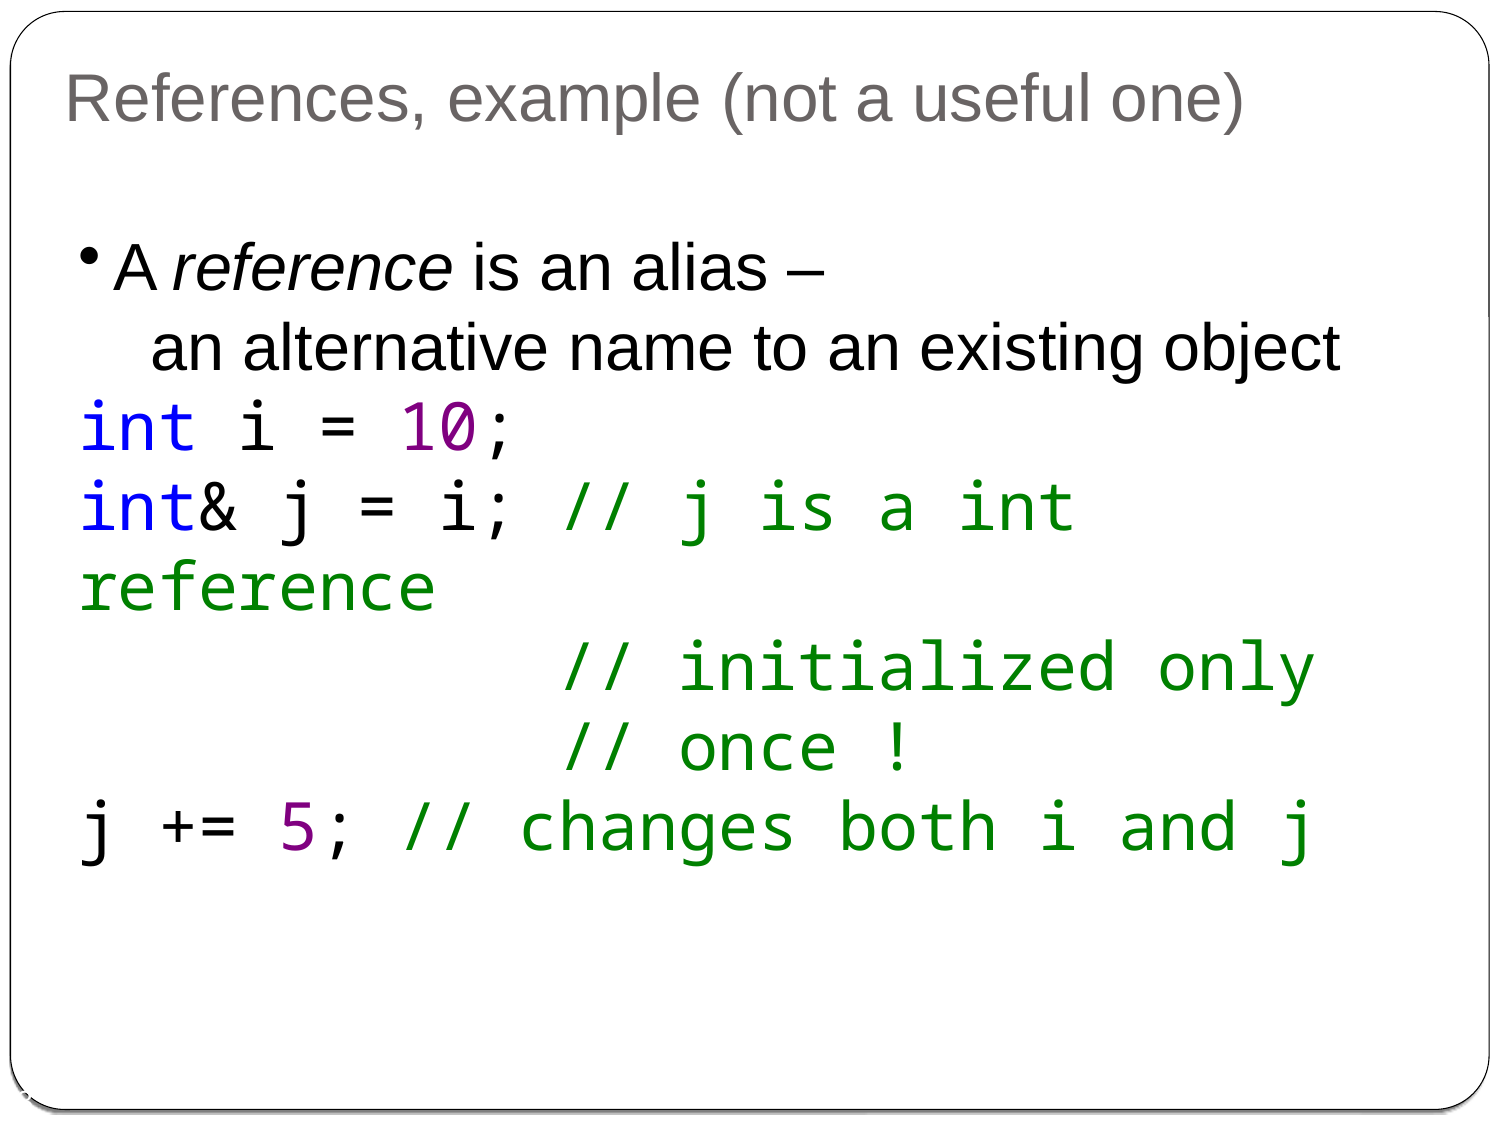

# References, example (not a useful one)
A reference is an alias –
 an alternative name to an existing object
int i = 10;
int& j = i; // j is a int reference
 // initialized only
 // once !
j += 5; // changes both i and j